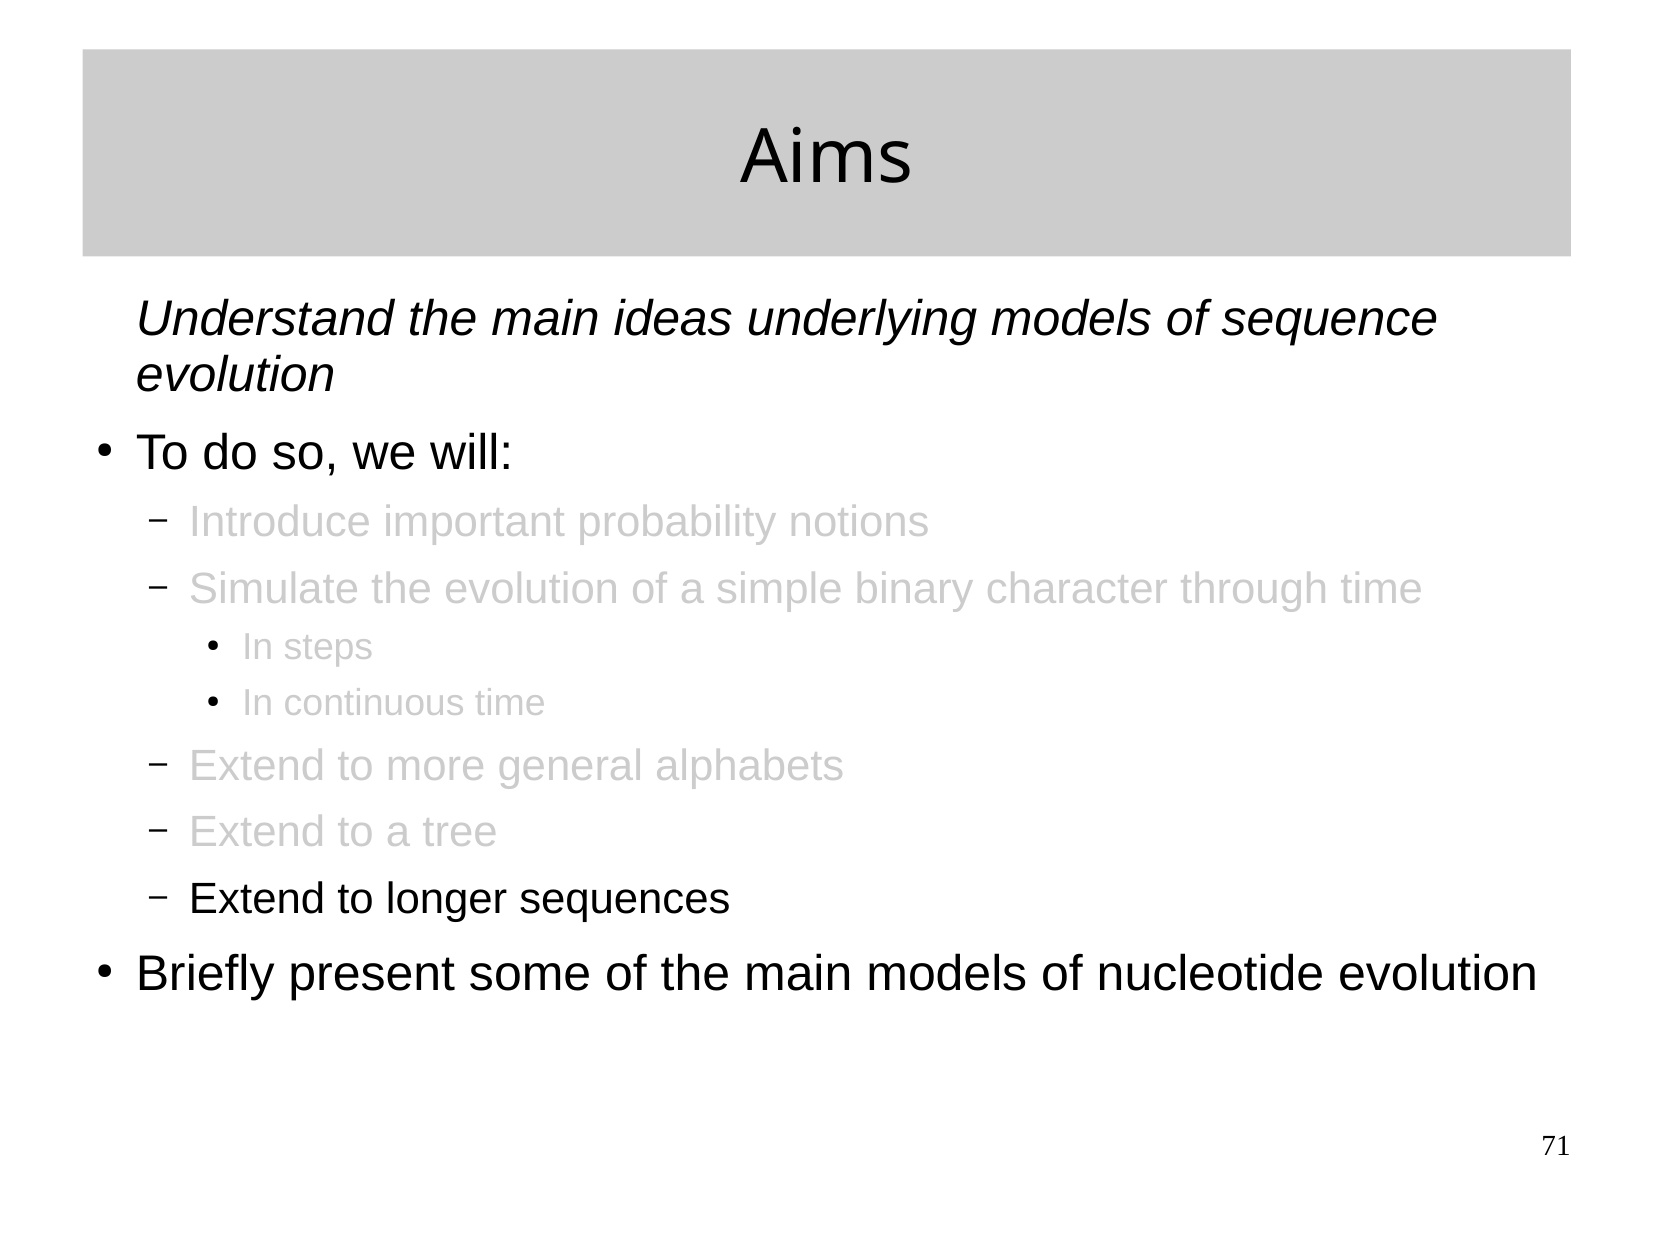

# Aims
Understand the main ideas underlying models of sequence evolution
To do so, we will:
Introduce important probability notions
Simulate the evolution of a simple binary character through time
In steps
In continuous time
Extend to more general alphabets
Extend to a tree
Extend to longer sequences
Briefly present some of the main models of nucleotide evolution
71